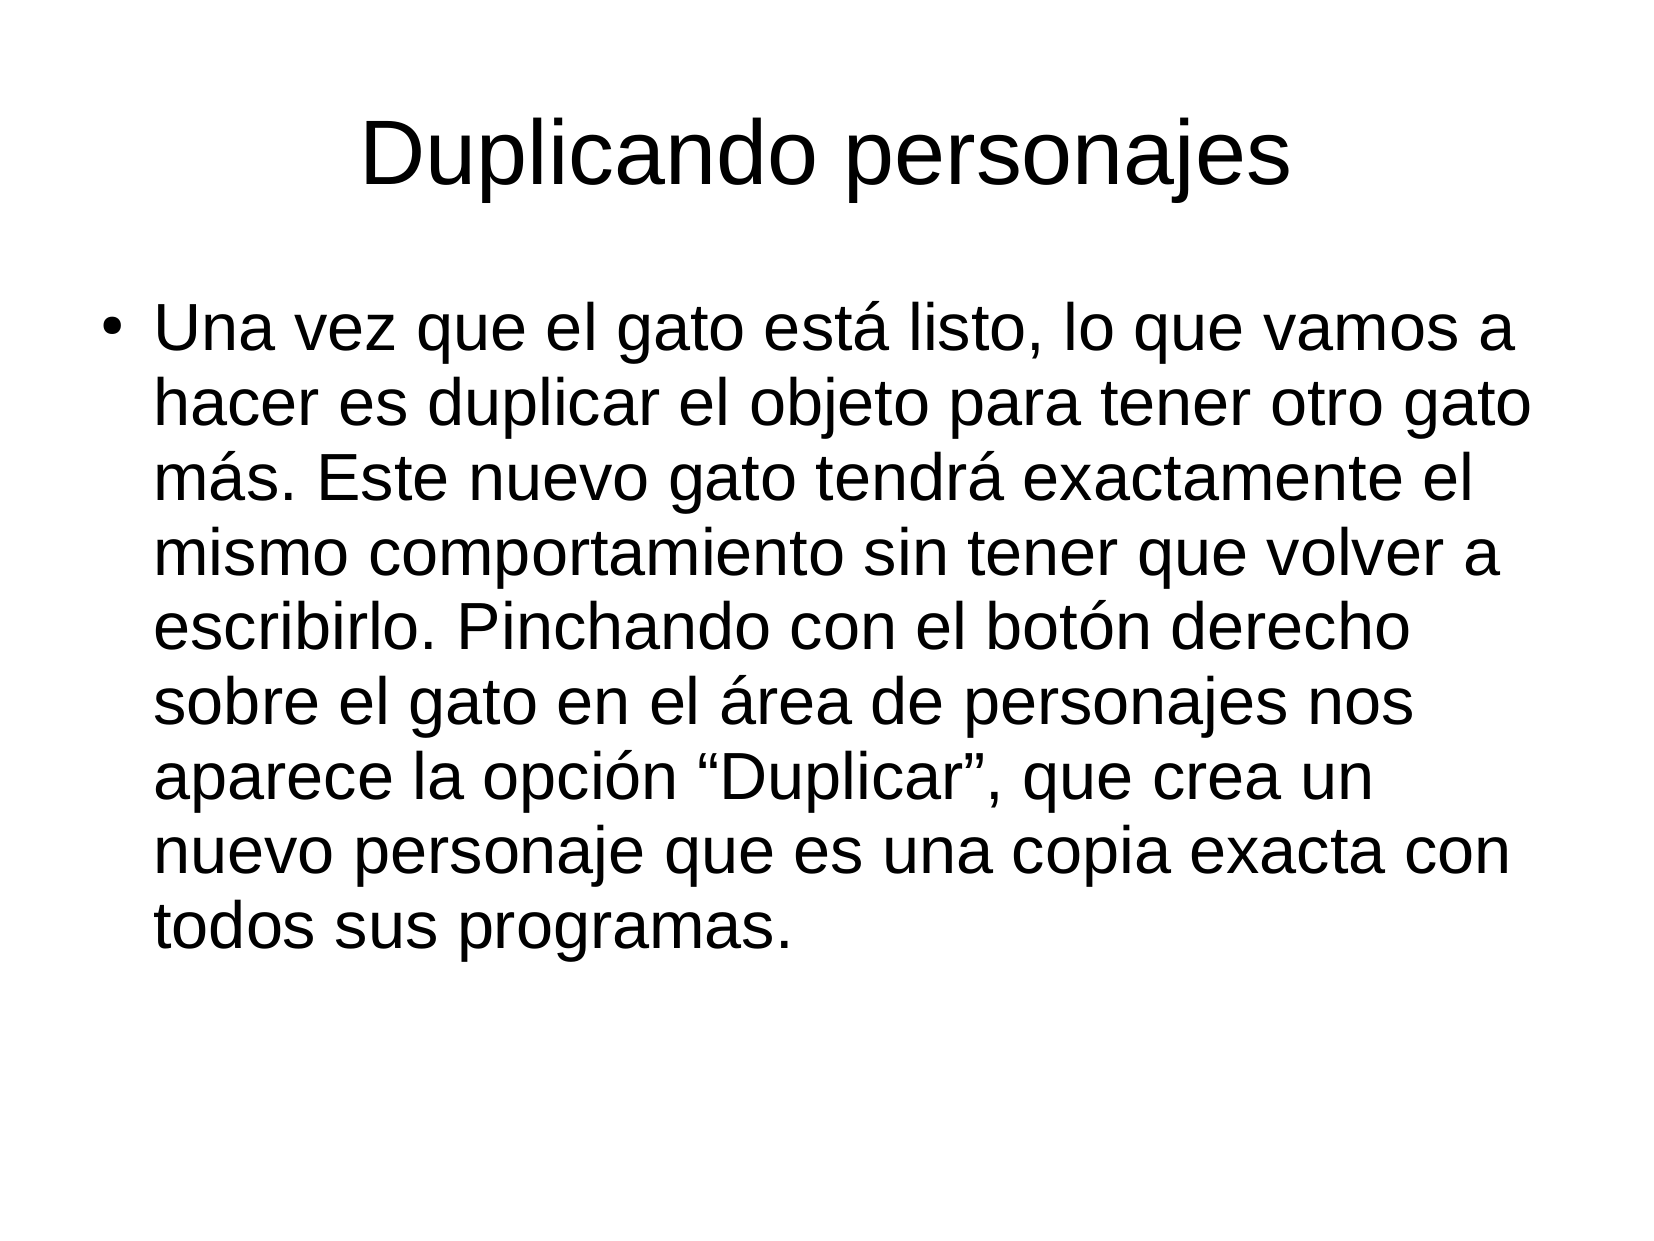

# Duplicando personajes
Una vez que el gato está listo, lo que vamos a hacer es duplicar el objeto para tener otro gato más. Este nuevo gato tendrá exactamente el mismo comportamiento sin tener que volver a escribirlo. Pinchando con el botón derecho sobre el gato en el área de personajes nos aparece la opción “Duplicar”, que crea un nuevo personaje que es una copia exacta con todos sus programas.